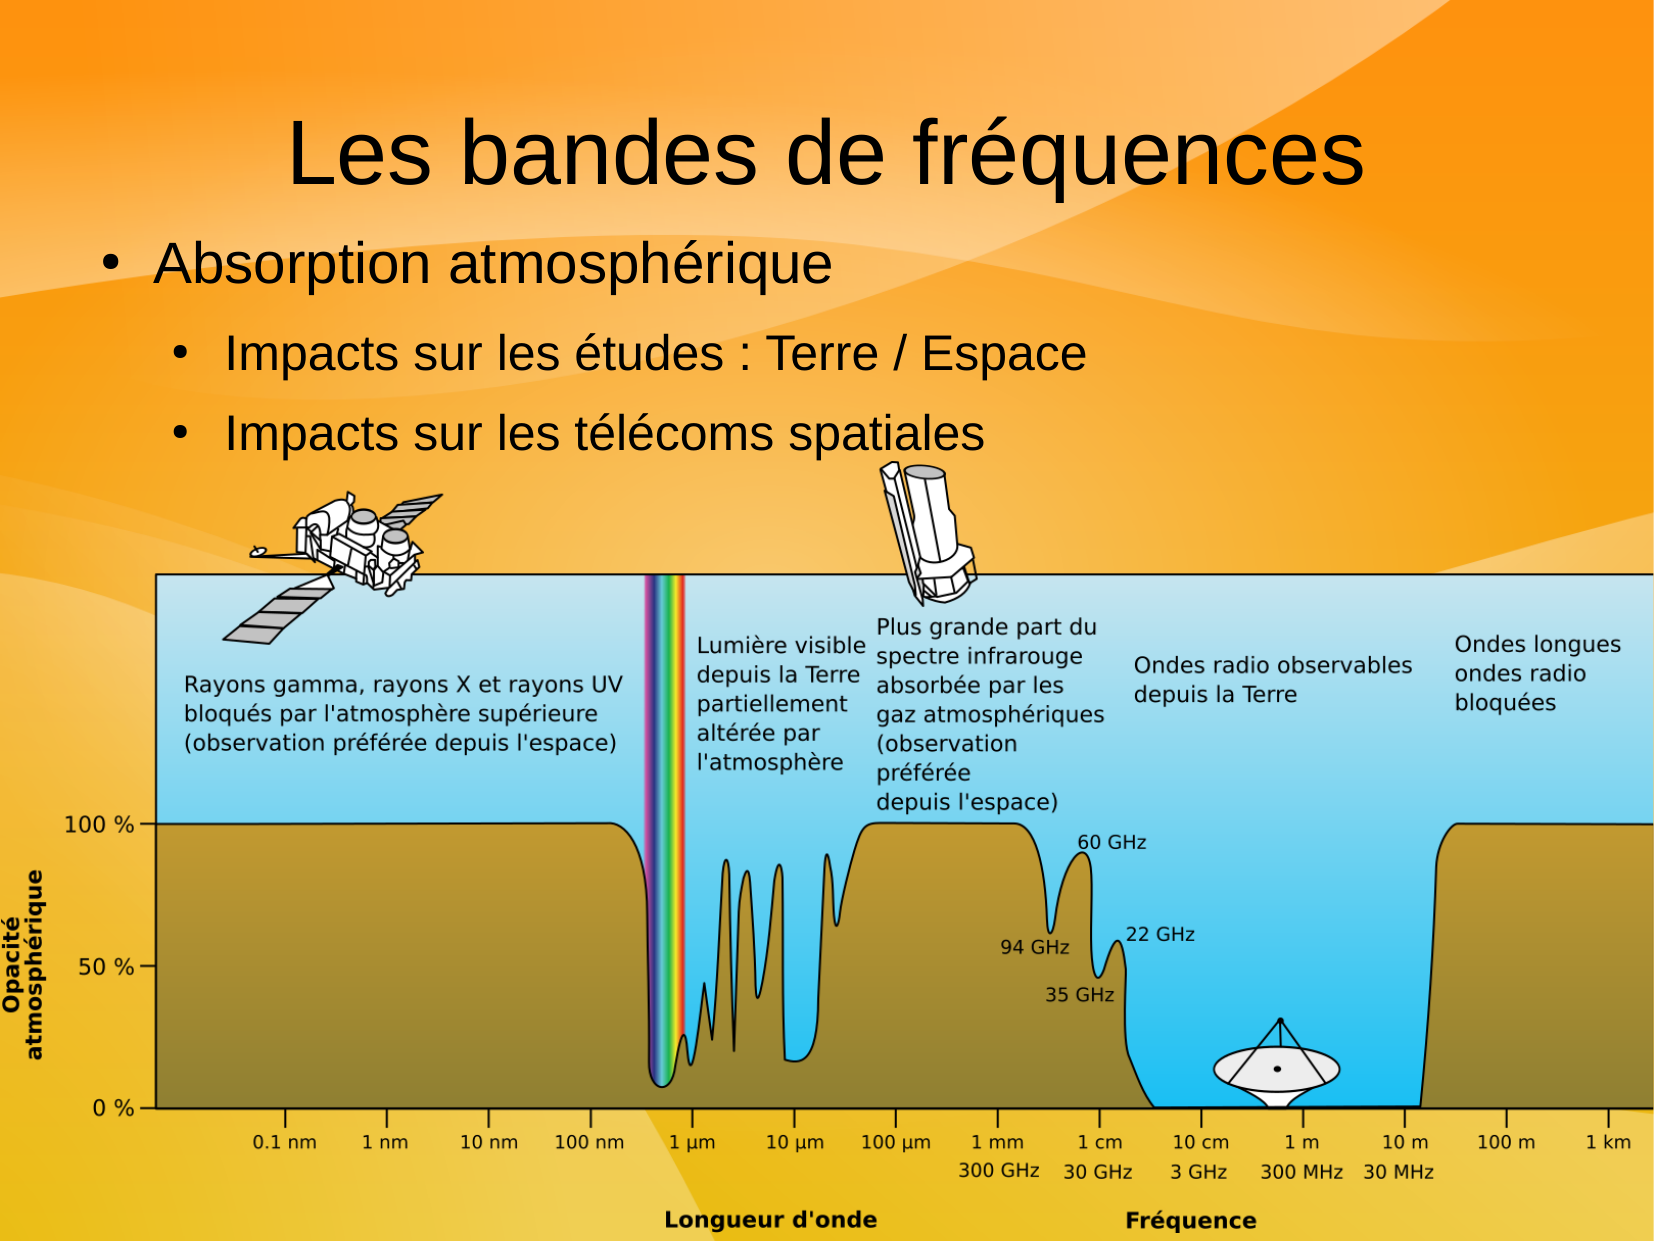

# Les bandes de fréquences
Absorption atmosphérique
Impacts sur les études : Terre / Espace
Impacts sur les télécoms spatiales